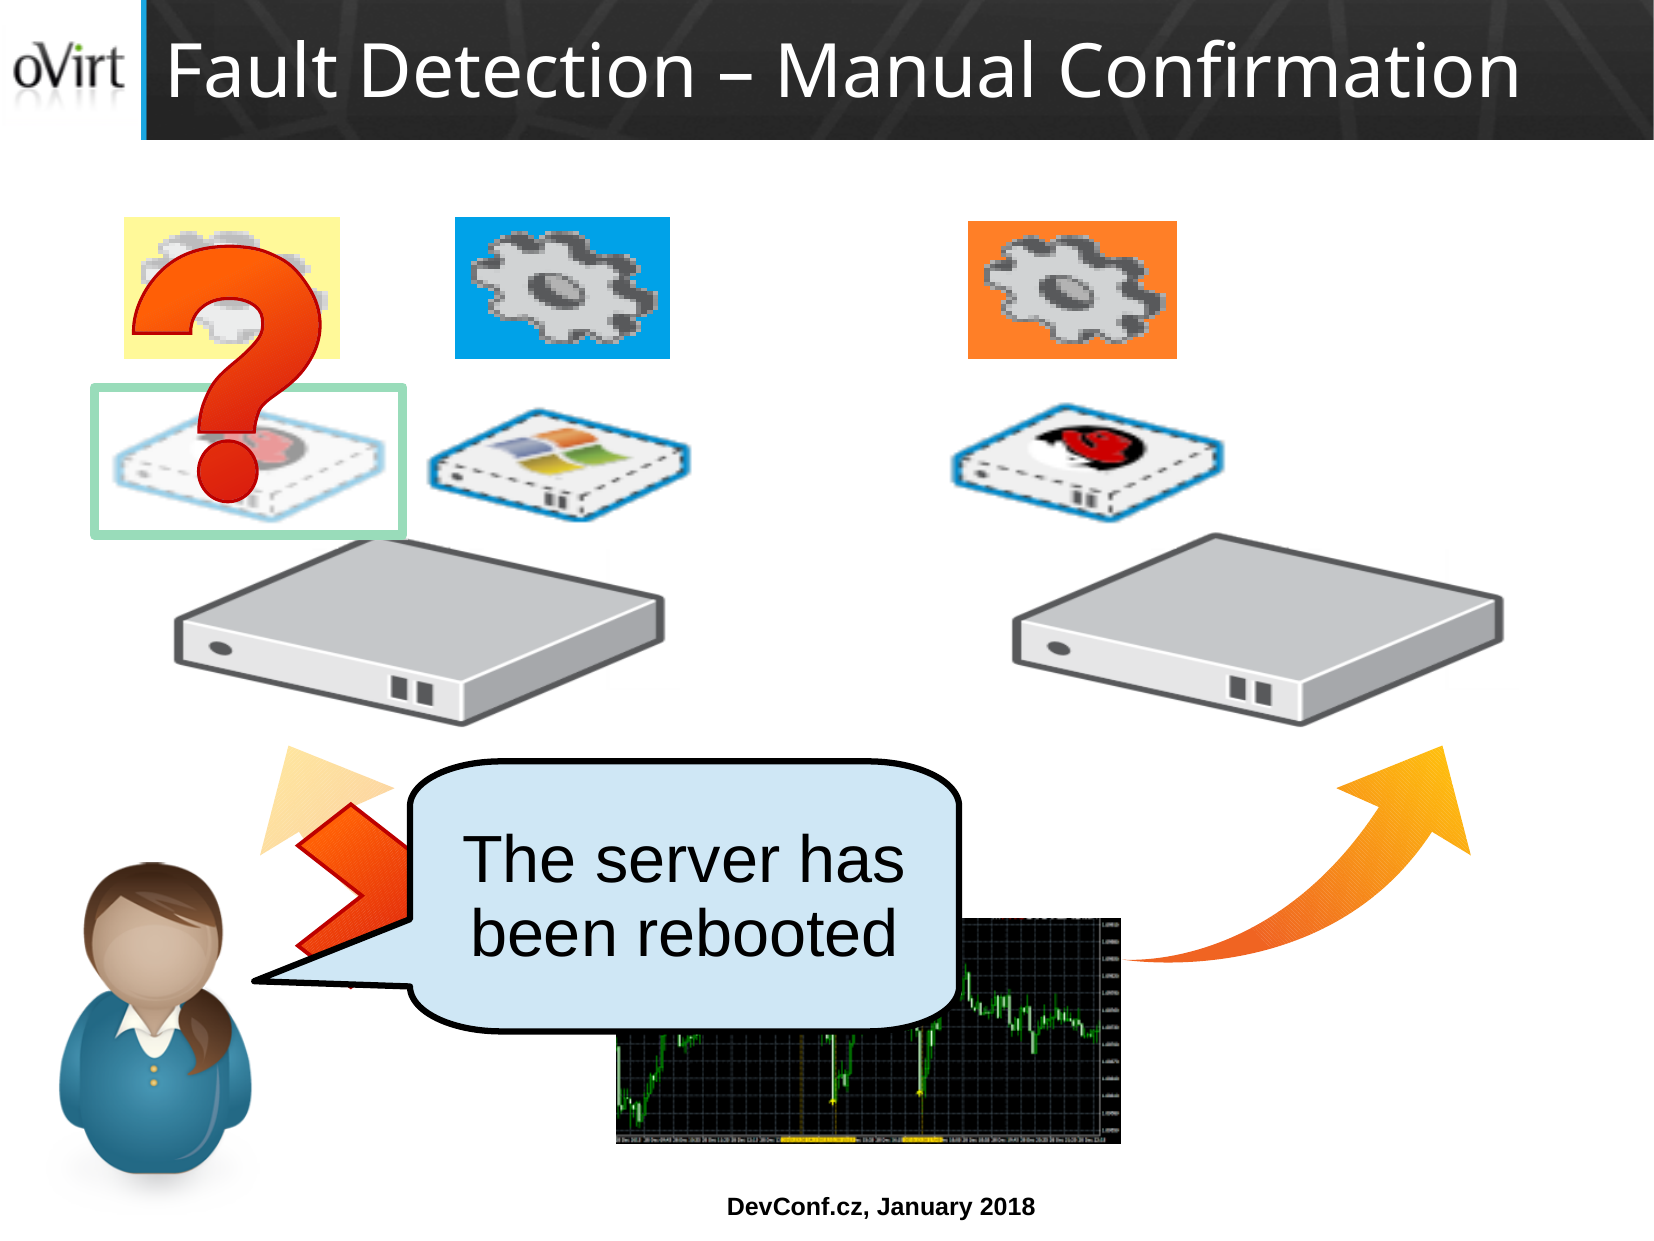

# Fault Detection – Manual Confirmation
The server has
been rebooted